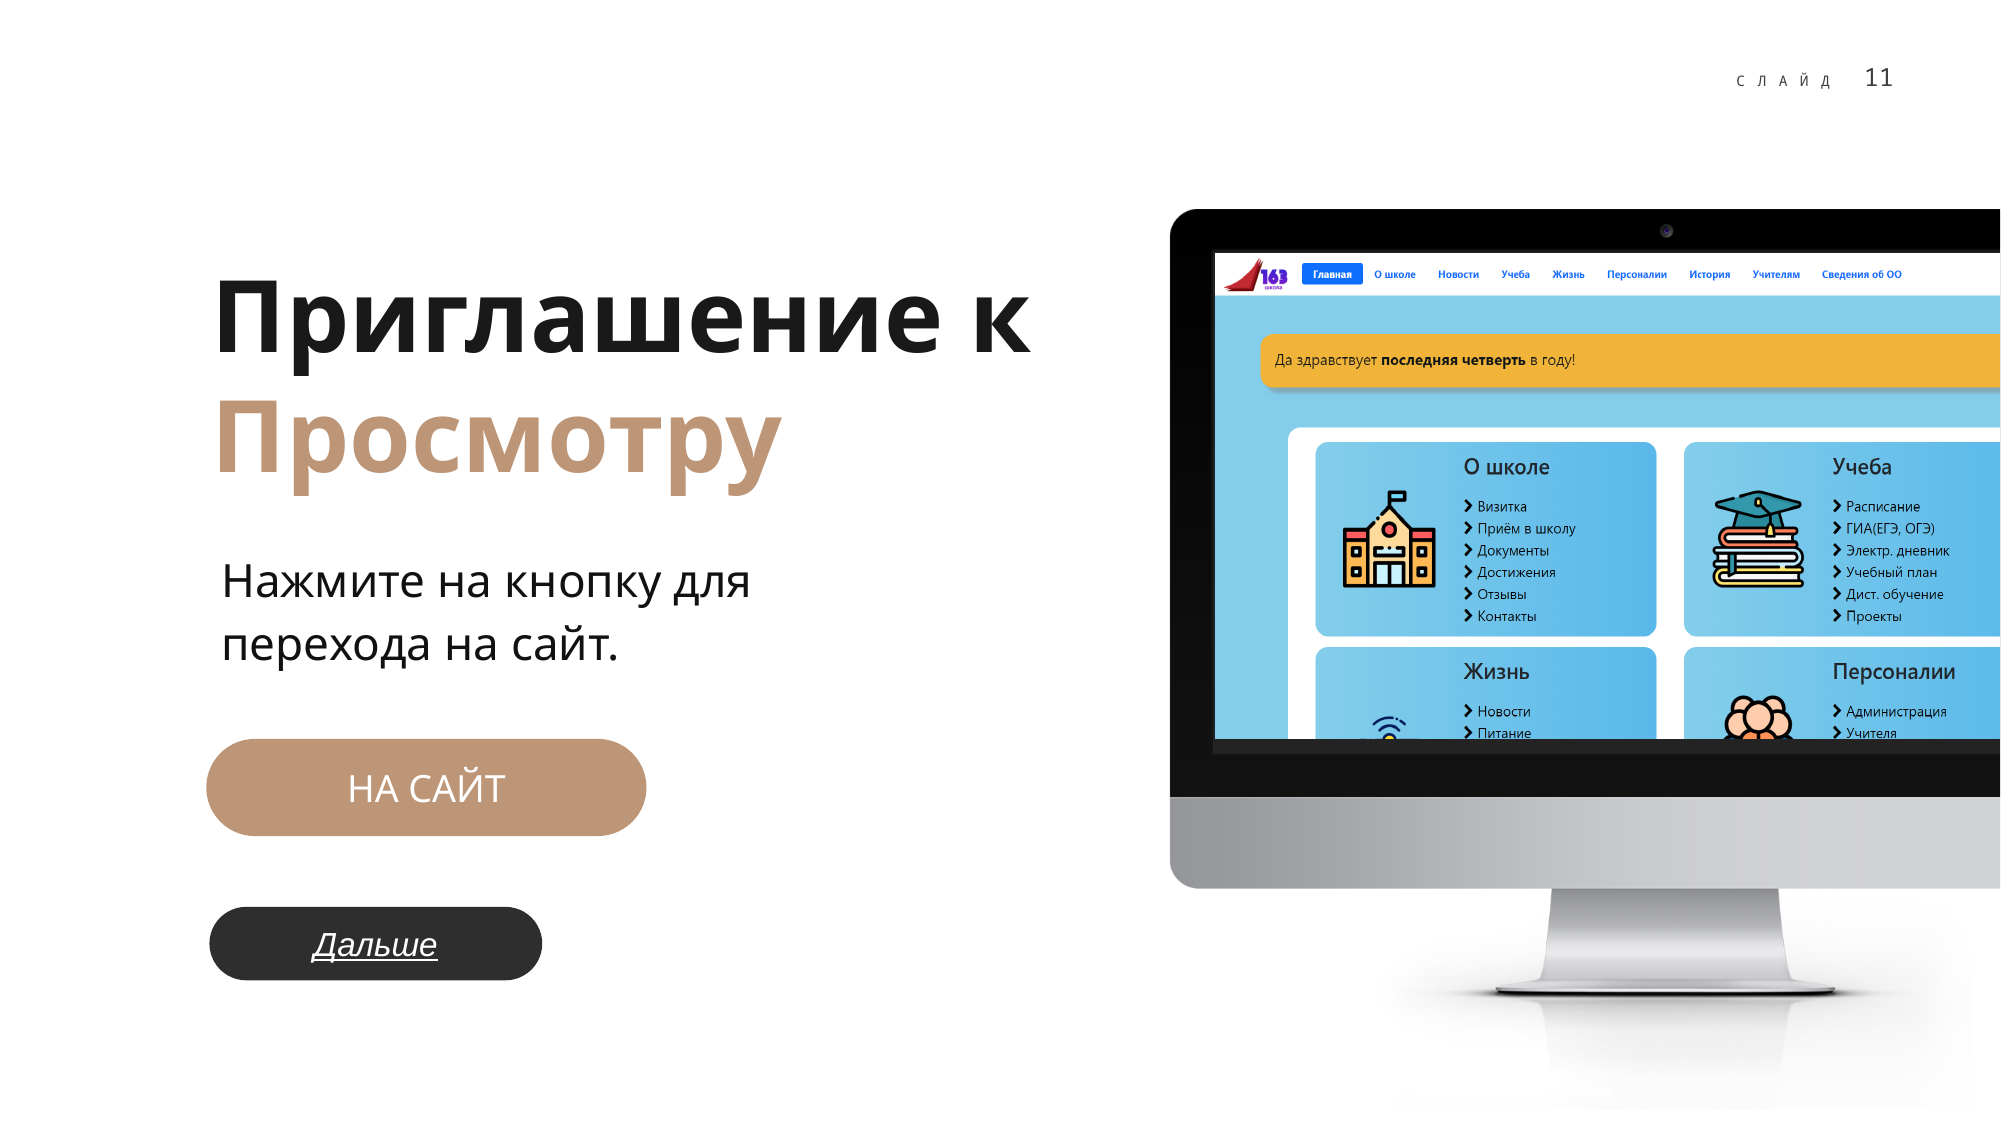

Приглашение к
Просмотру
Нажмите на кнопку для перехода на сайт.
НА САЙТ
Дальше